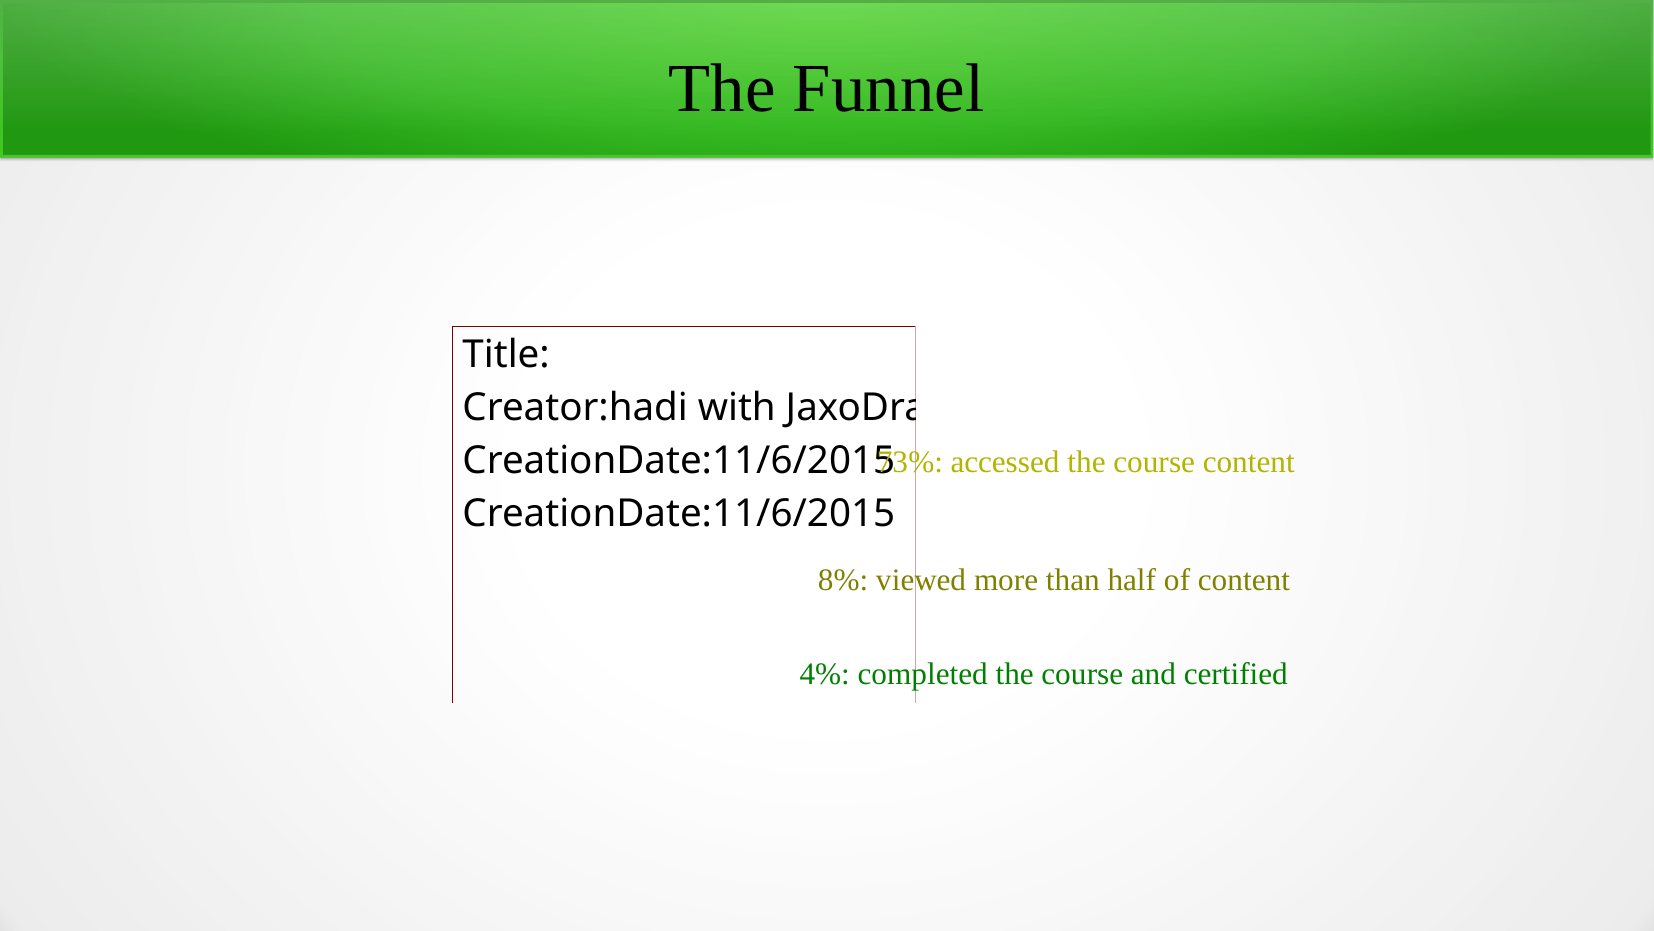

# The Funnel
73%: accessed the course content
8%: viewed more than half of content
4%: completed the course and certified